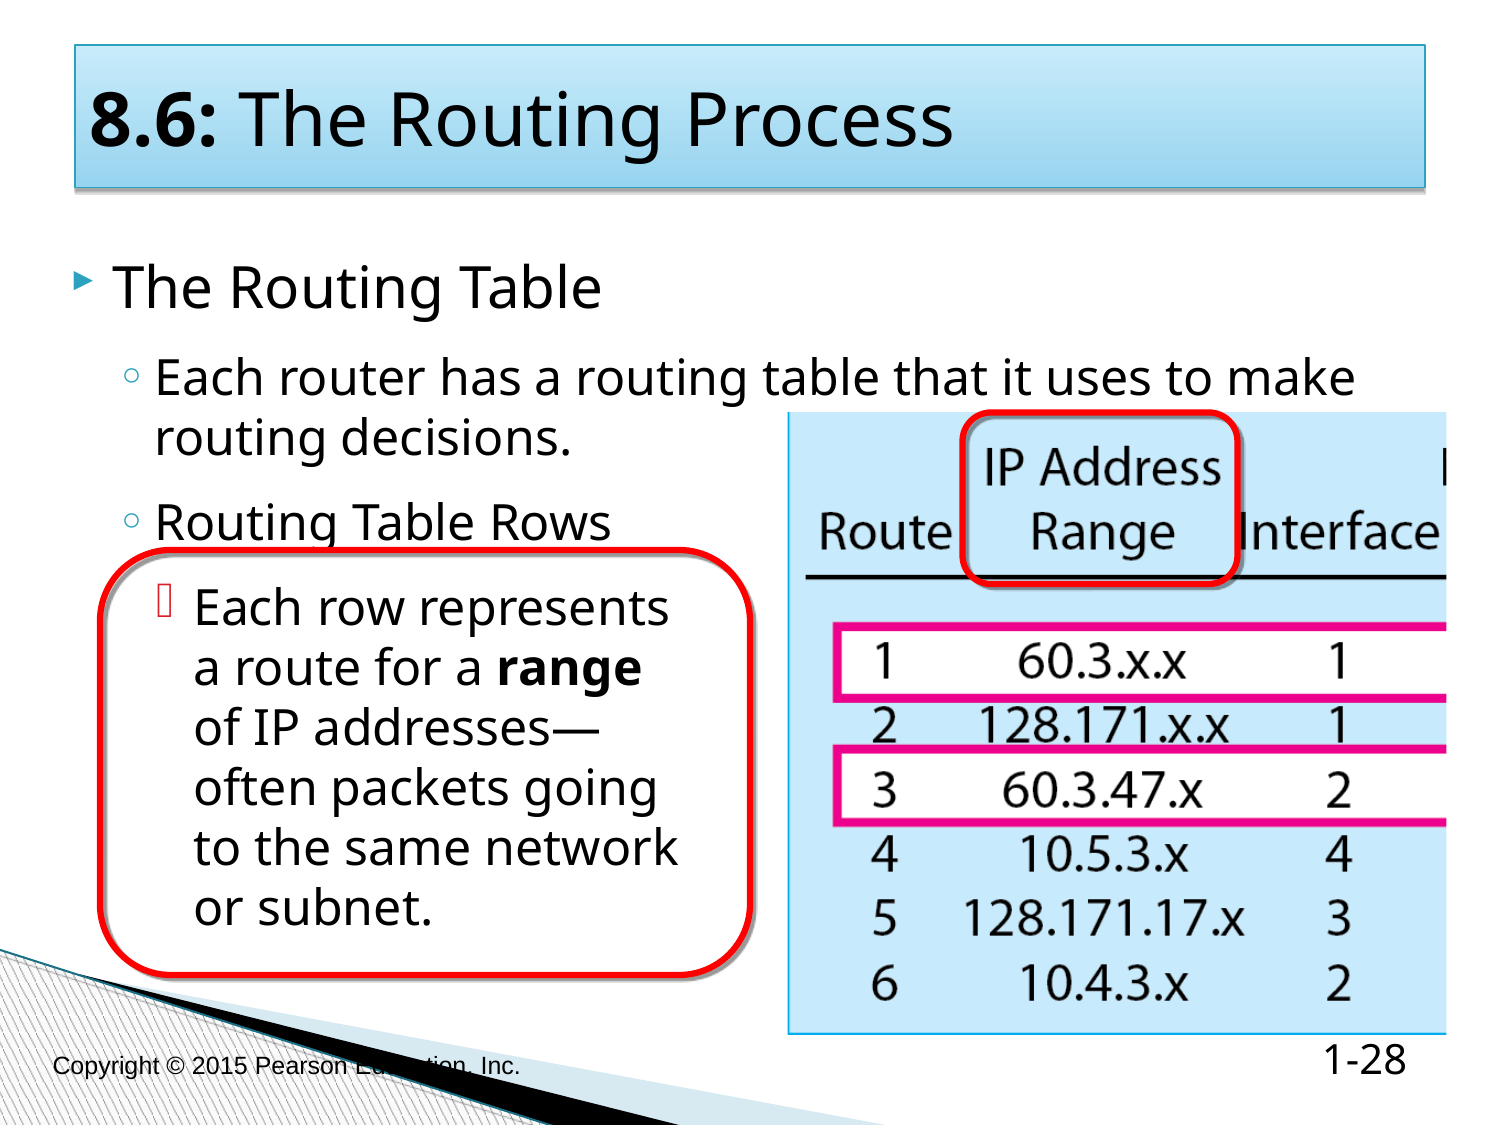

8.6: The Routing Process
# The Routing Table
Each router has a routing table that it uses to make routing decisions.
Routing Table Rows
Each row represents
a route for a range
of IP addresses—
often packets going
to the same network
or subnet.
Copyright © 2015 Pearson Education, Inc.